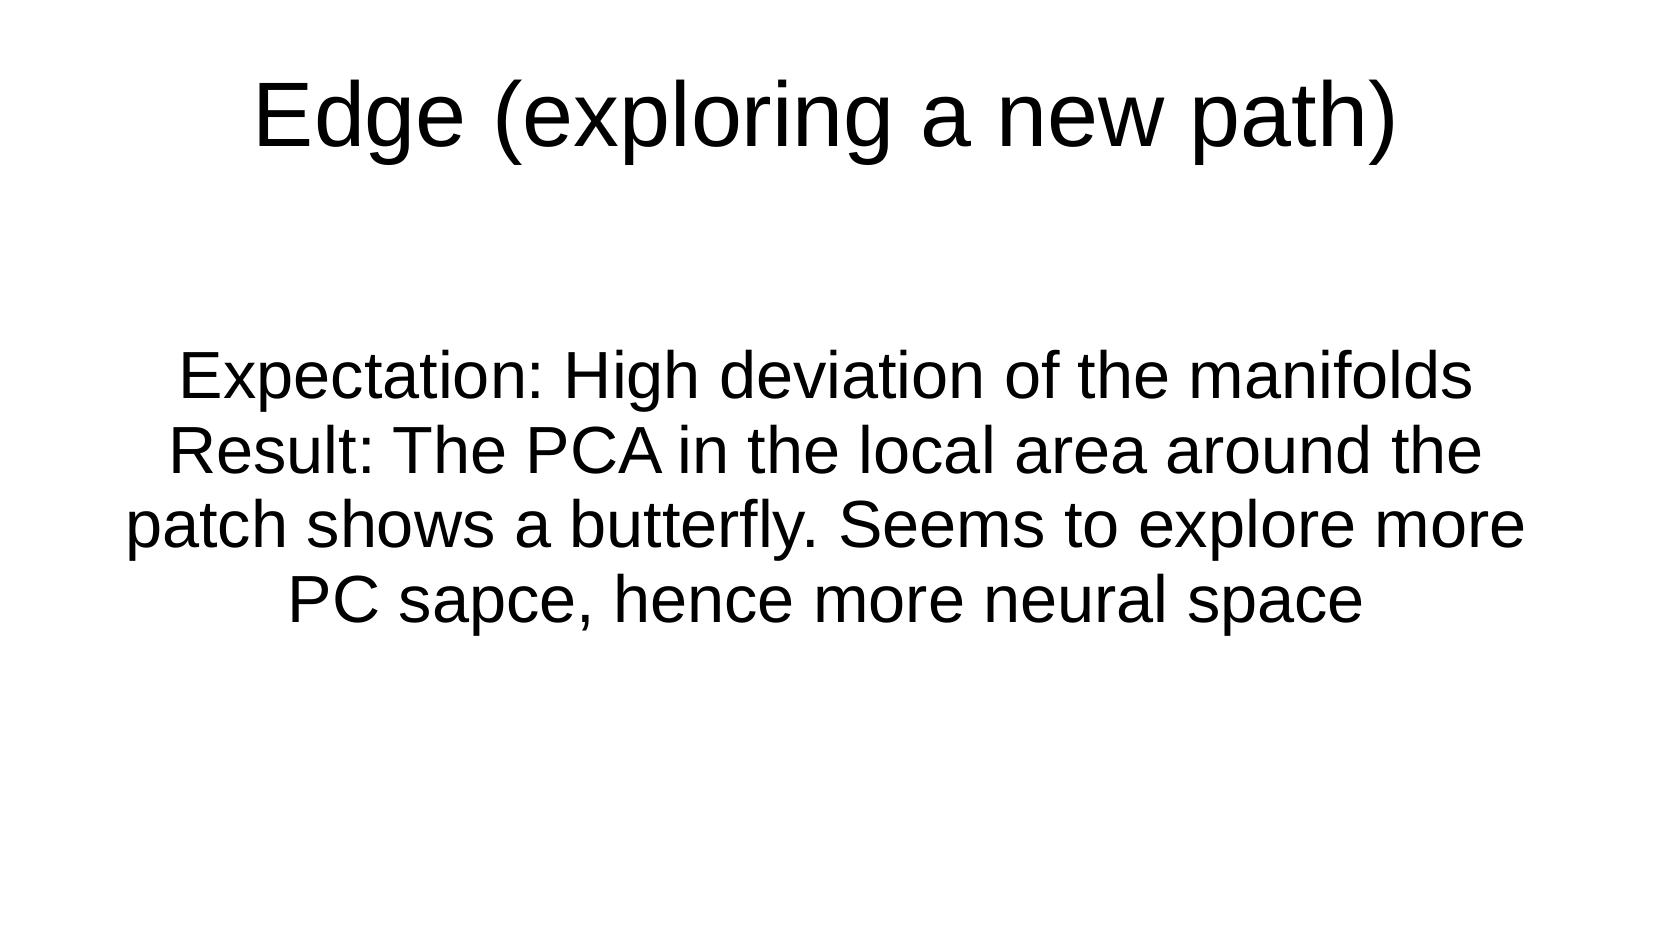

# Edge (exploring a new path)
Expectation: High deviation of the manifolds
Result: The PCA in the local area around the patch shows a butterfly. Seems to explore more PC sapce, hence more neural space